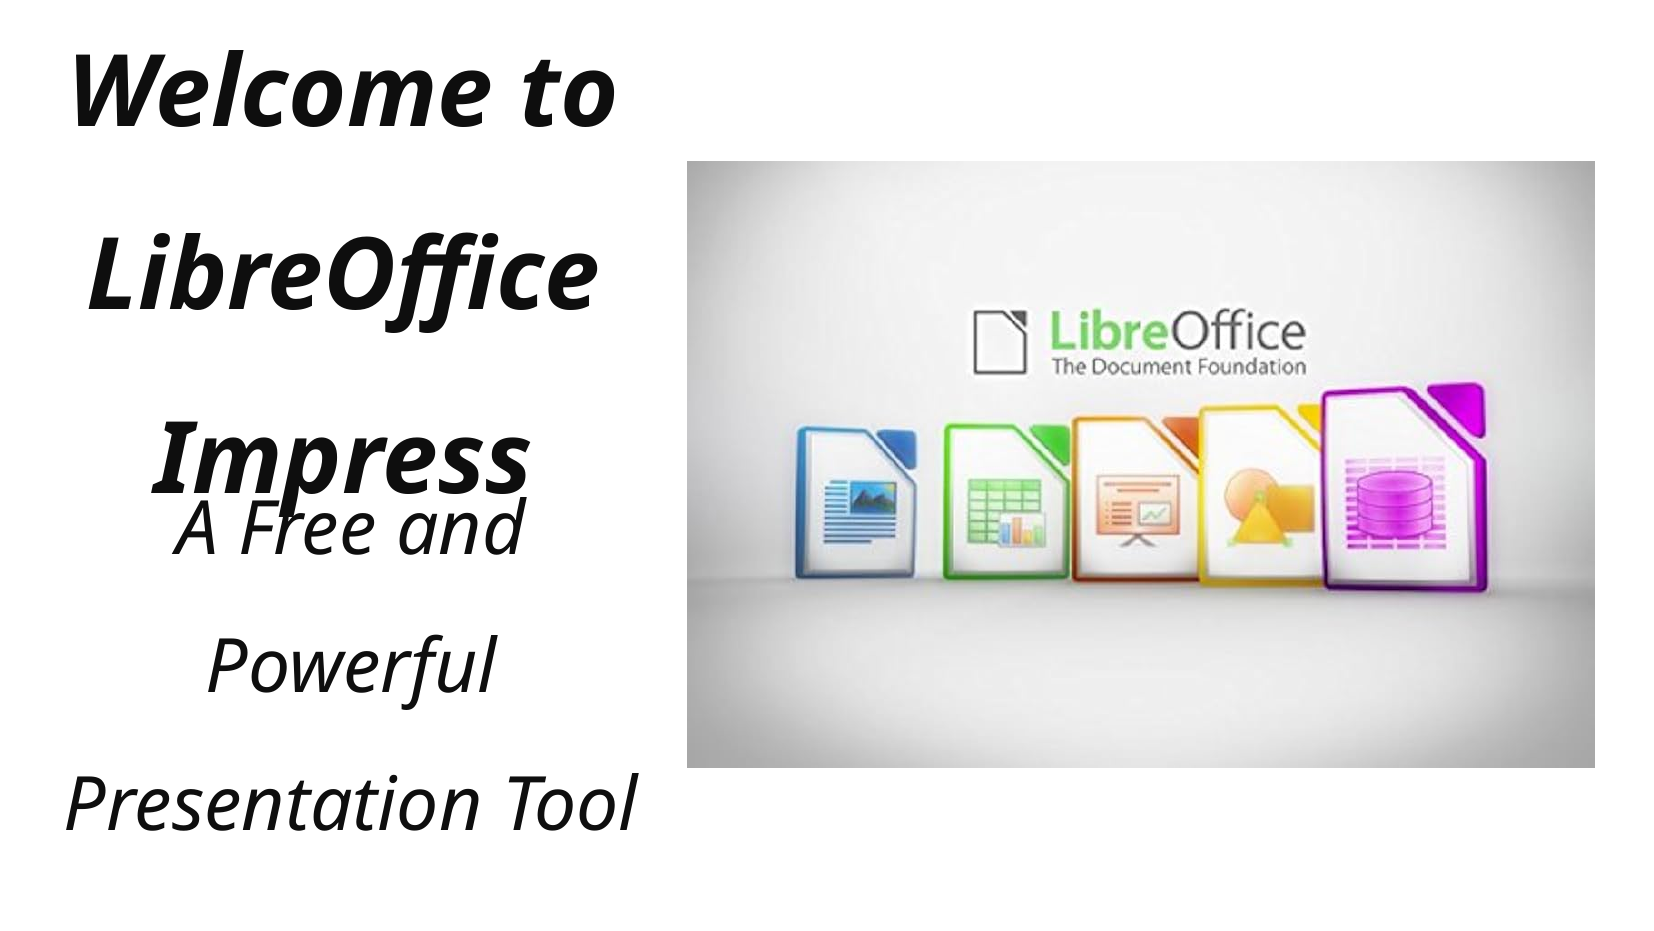

# Welcome to LibreOffice Impress
A Free and Powerful Presentation Tool